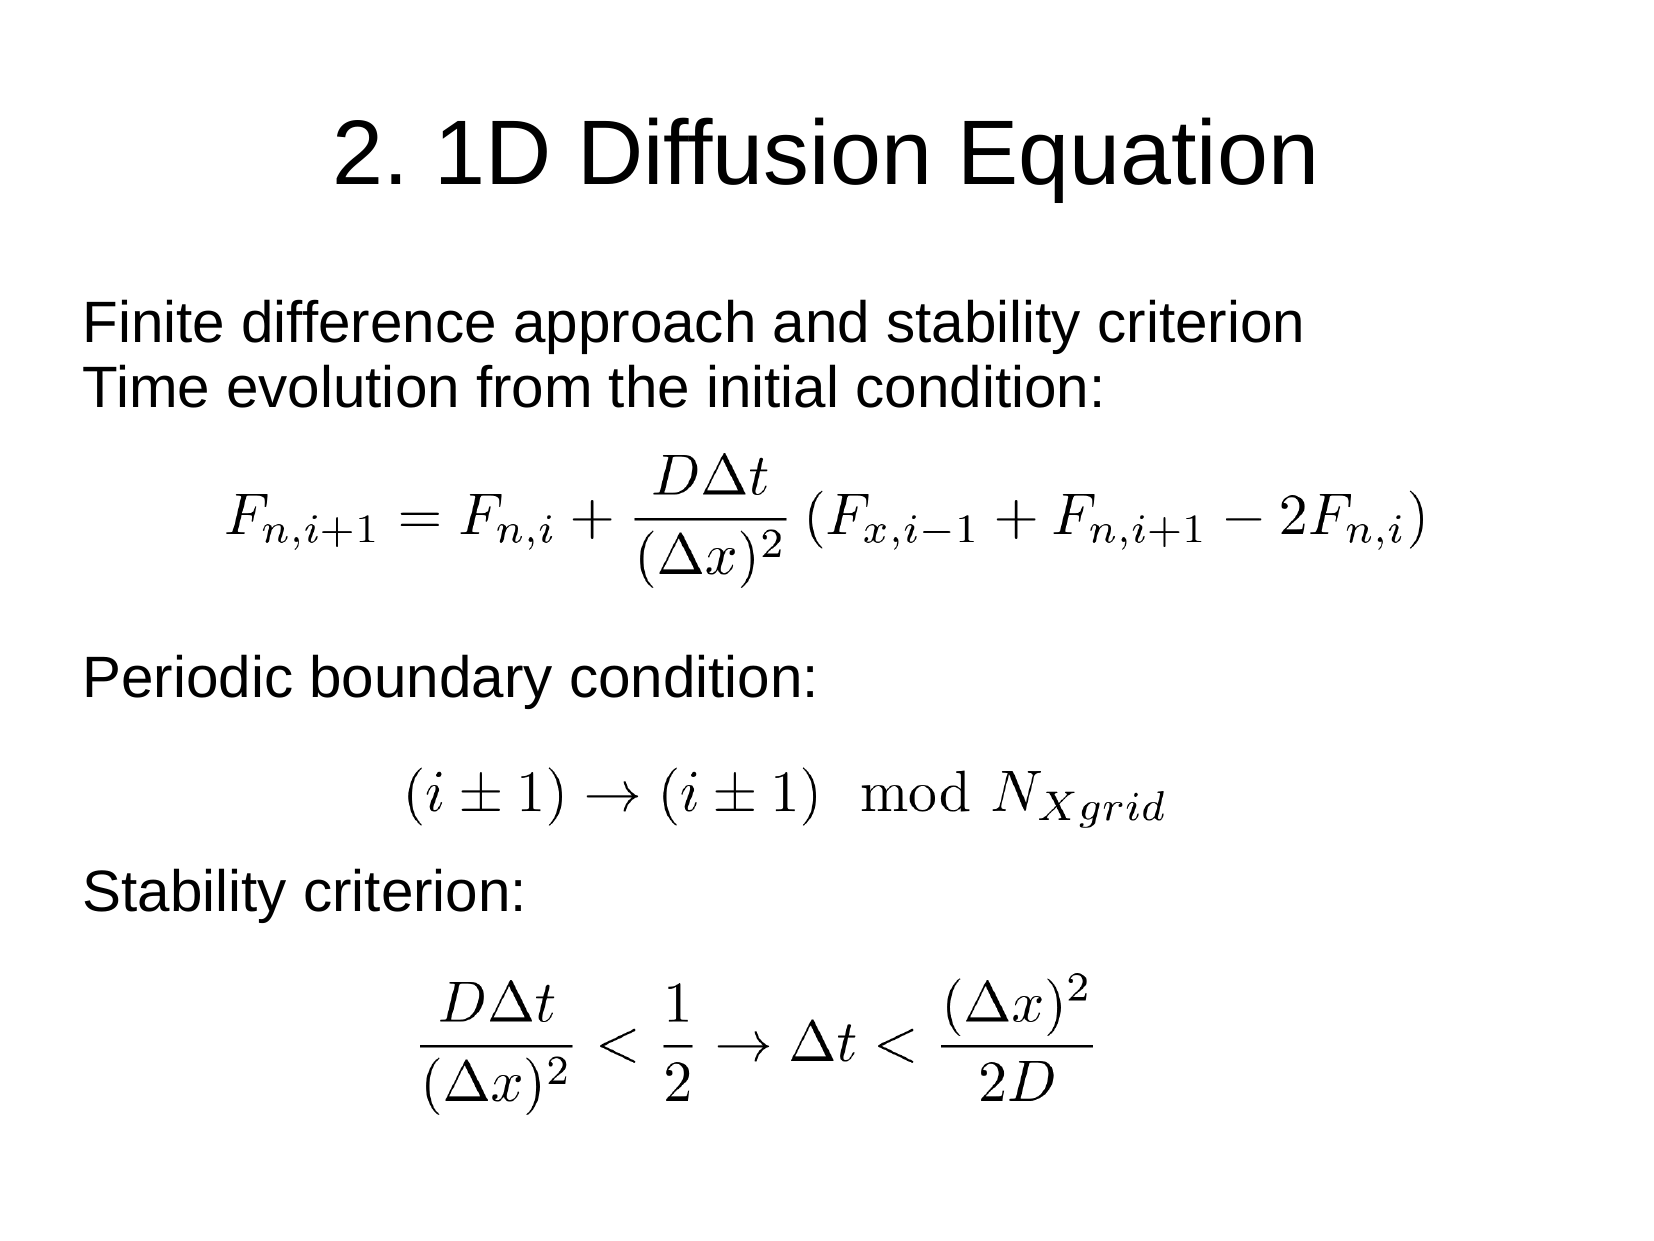

# 2. 1D Diffusion Equation
Finite difference approach and stability criterion
Time evolution from the initial condition:
Periodic boundary condition:
Stability criterion: